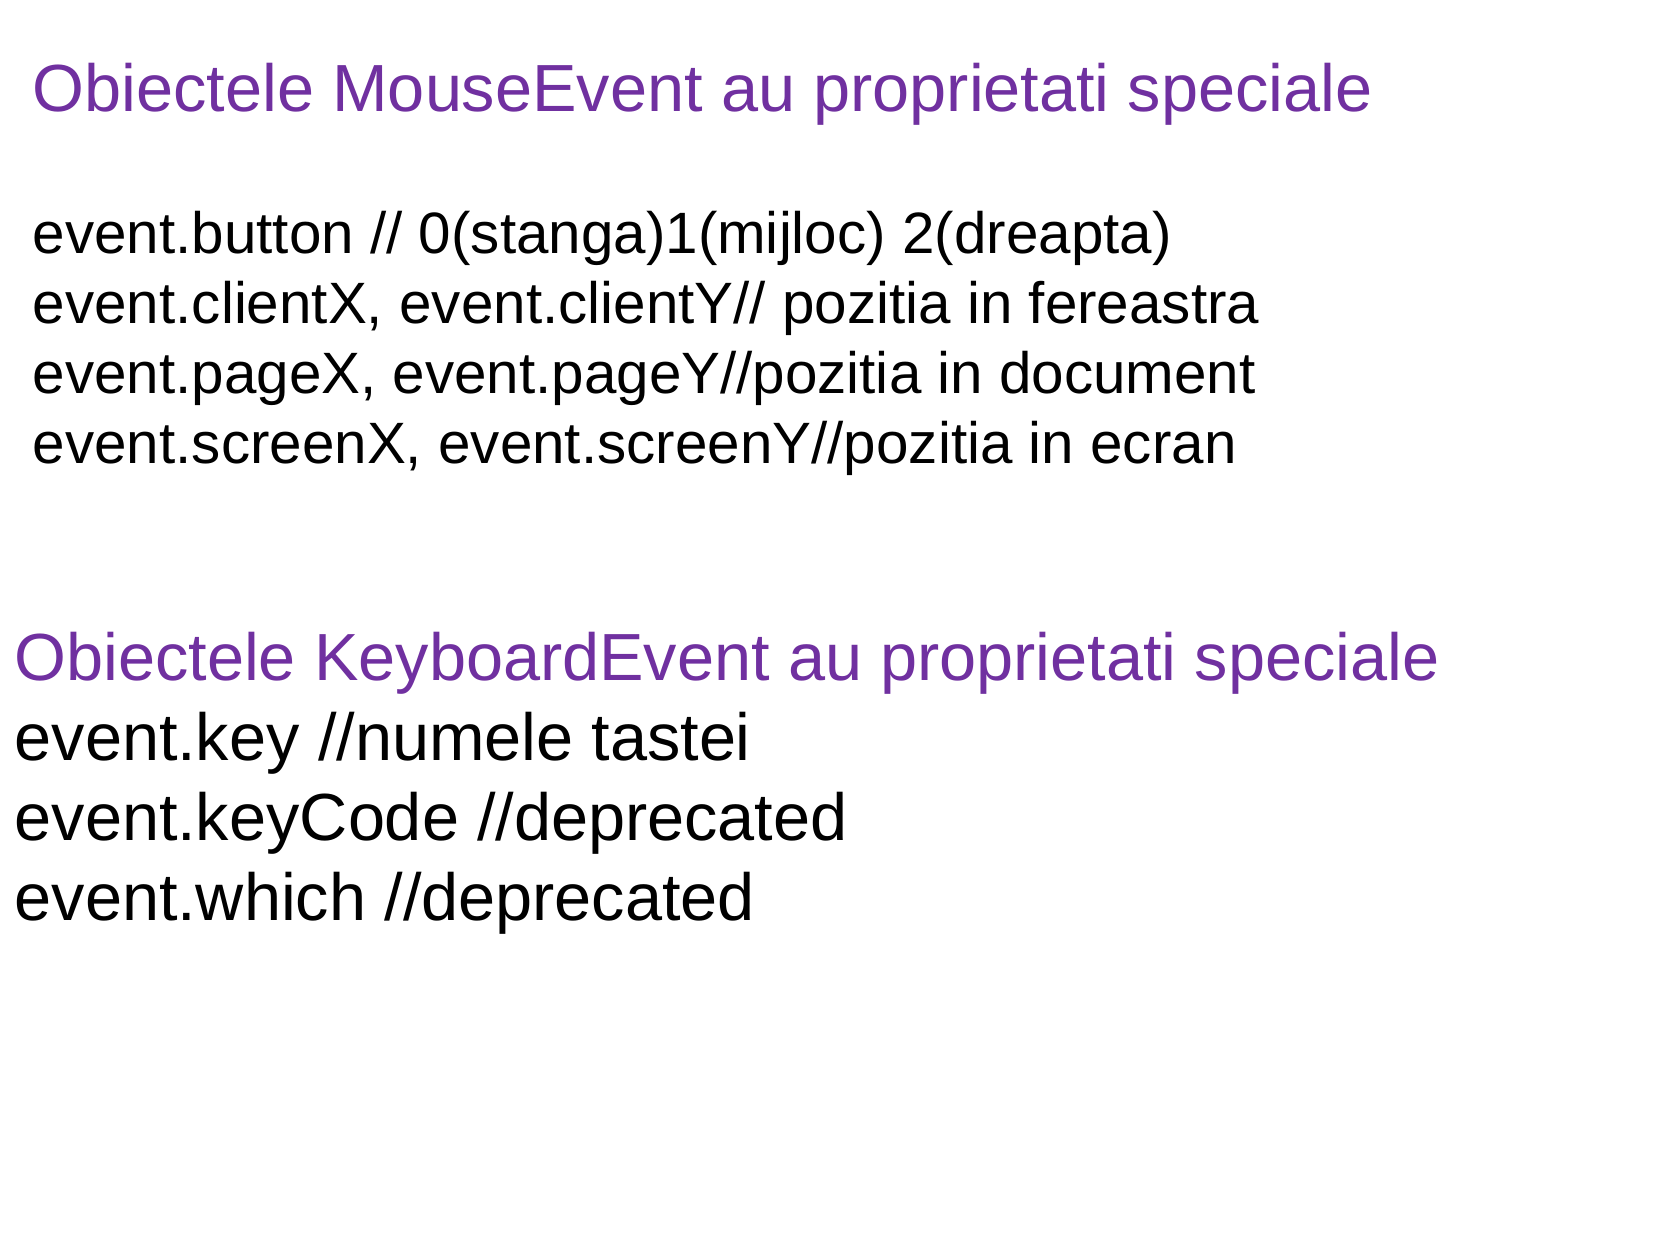

Obiectele MouseEvent au proprietati speciale
event.button // 0(stanga)1(mijloc) 2(dreapta)
event.clientX, event.clientY// pozitia in fereastra
event.pageX, event.pageY//pozitia in document
event.screenX, event.screenY//pozitia in ecran
Obiectele KeyboardEvent au proprietati speciale
event.key //numele tastei
event.keyCode //deprecated
event.which //deprecated